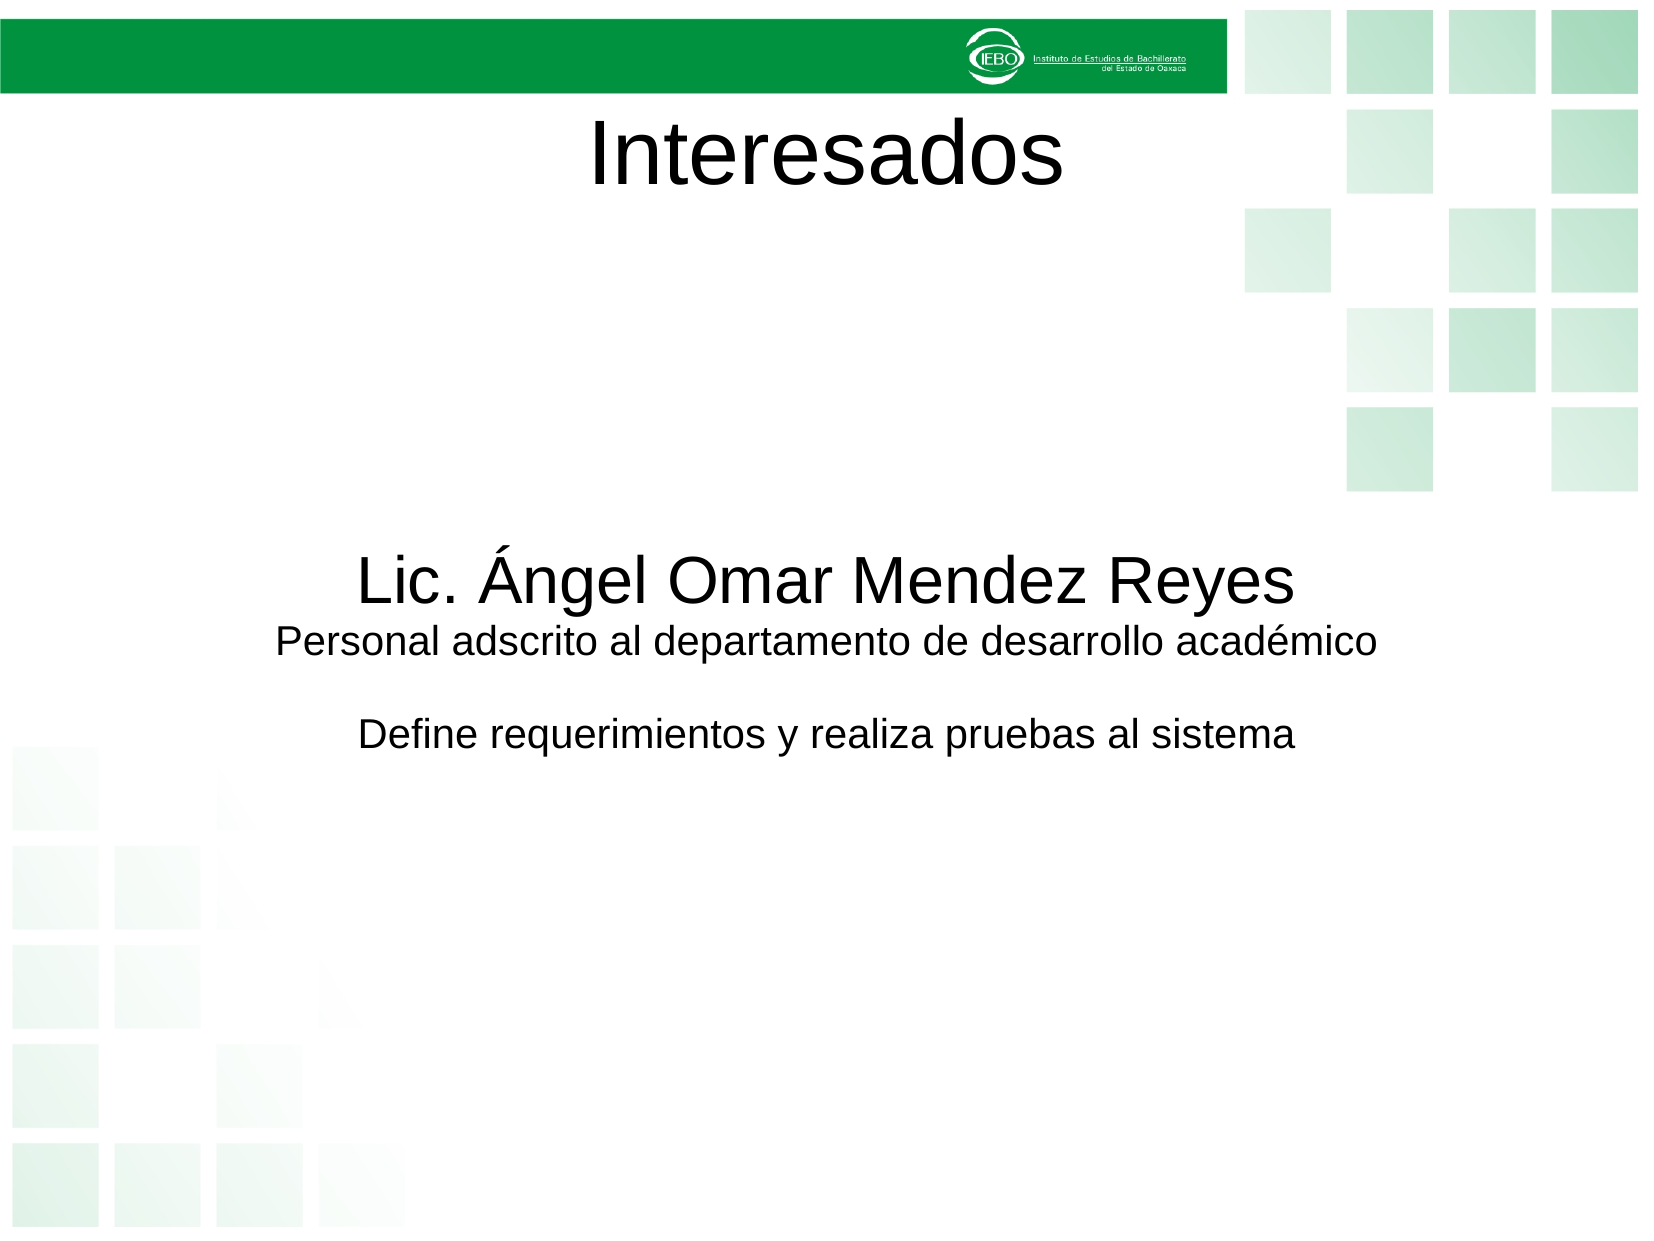

# Interesados
Lic. Ángel Omar Mendez Reyes
Personal adscrito al departamento de desarrollo académico
Define requerimientos y realiza pruebas al sistema